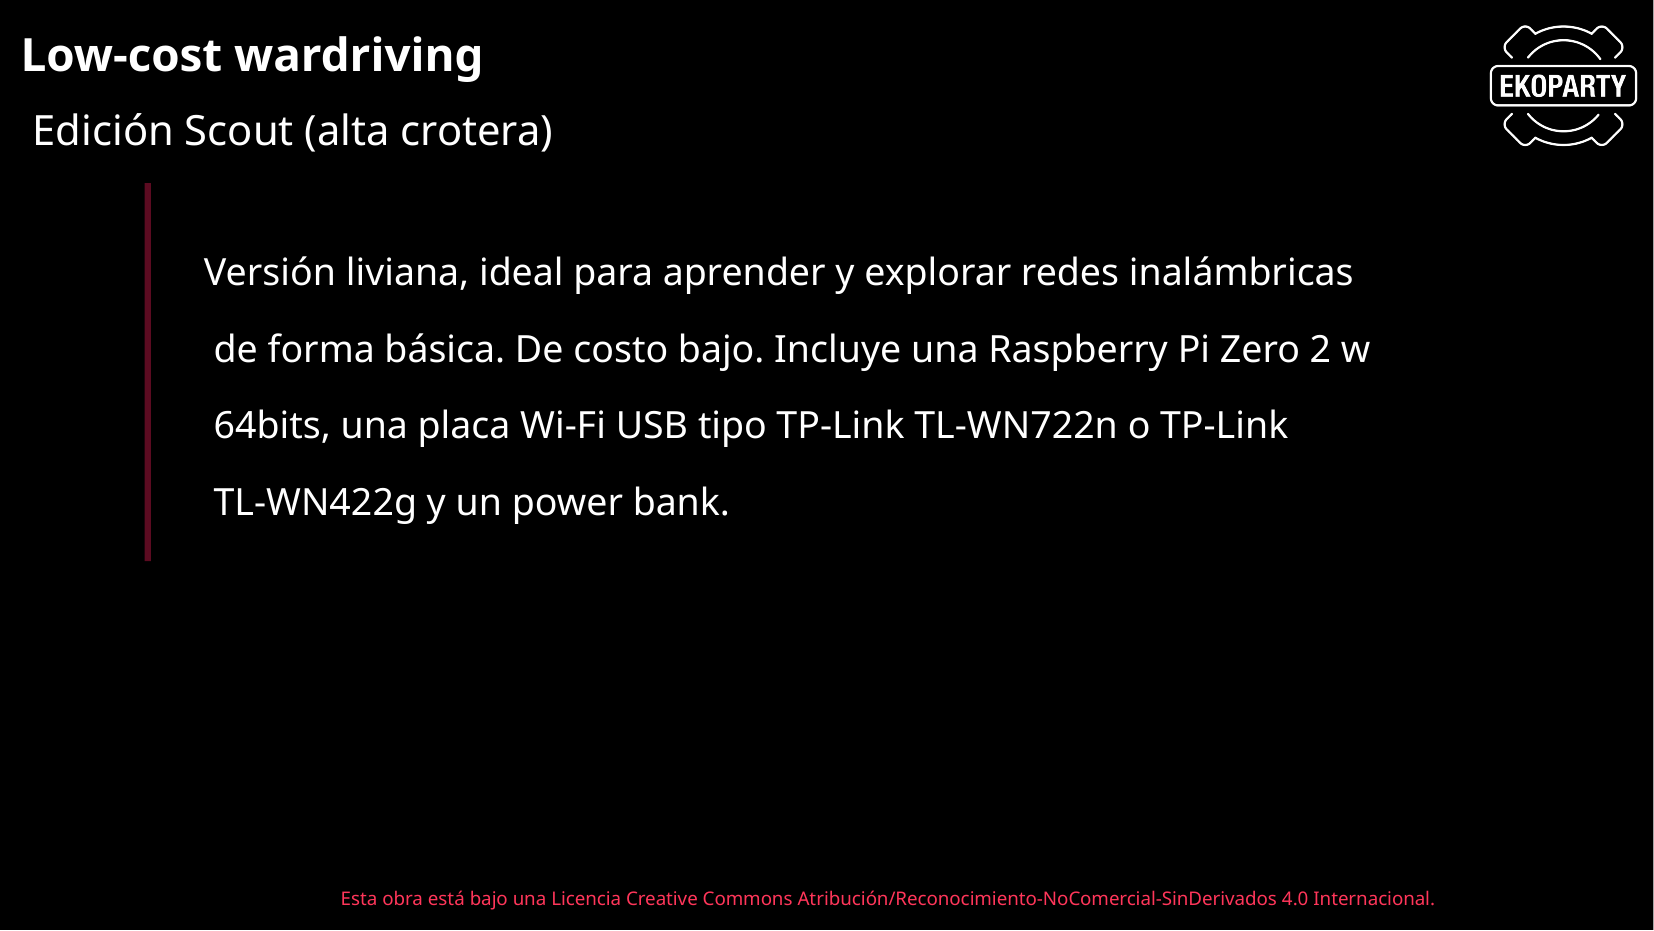

Low-cost wardriving
Edición Scout (alta crotera)
Versión liviana, ideal para aprender y explorar redes inalámbricas
 de forma básica. De costo bajo. Incluye una Raspberry Pi Zero 2 w
 64bits, una placa Wi-Fi USB tipo TP-Link TL-WN722n o TP-Link
 TL-WN422g y un power bank.
Esta obra está bajo una Licencia Creative Commons Atribución/Reconocimiento-NoComercial-SinDerivados 4.0 Internacional.